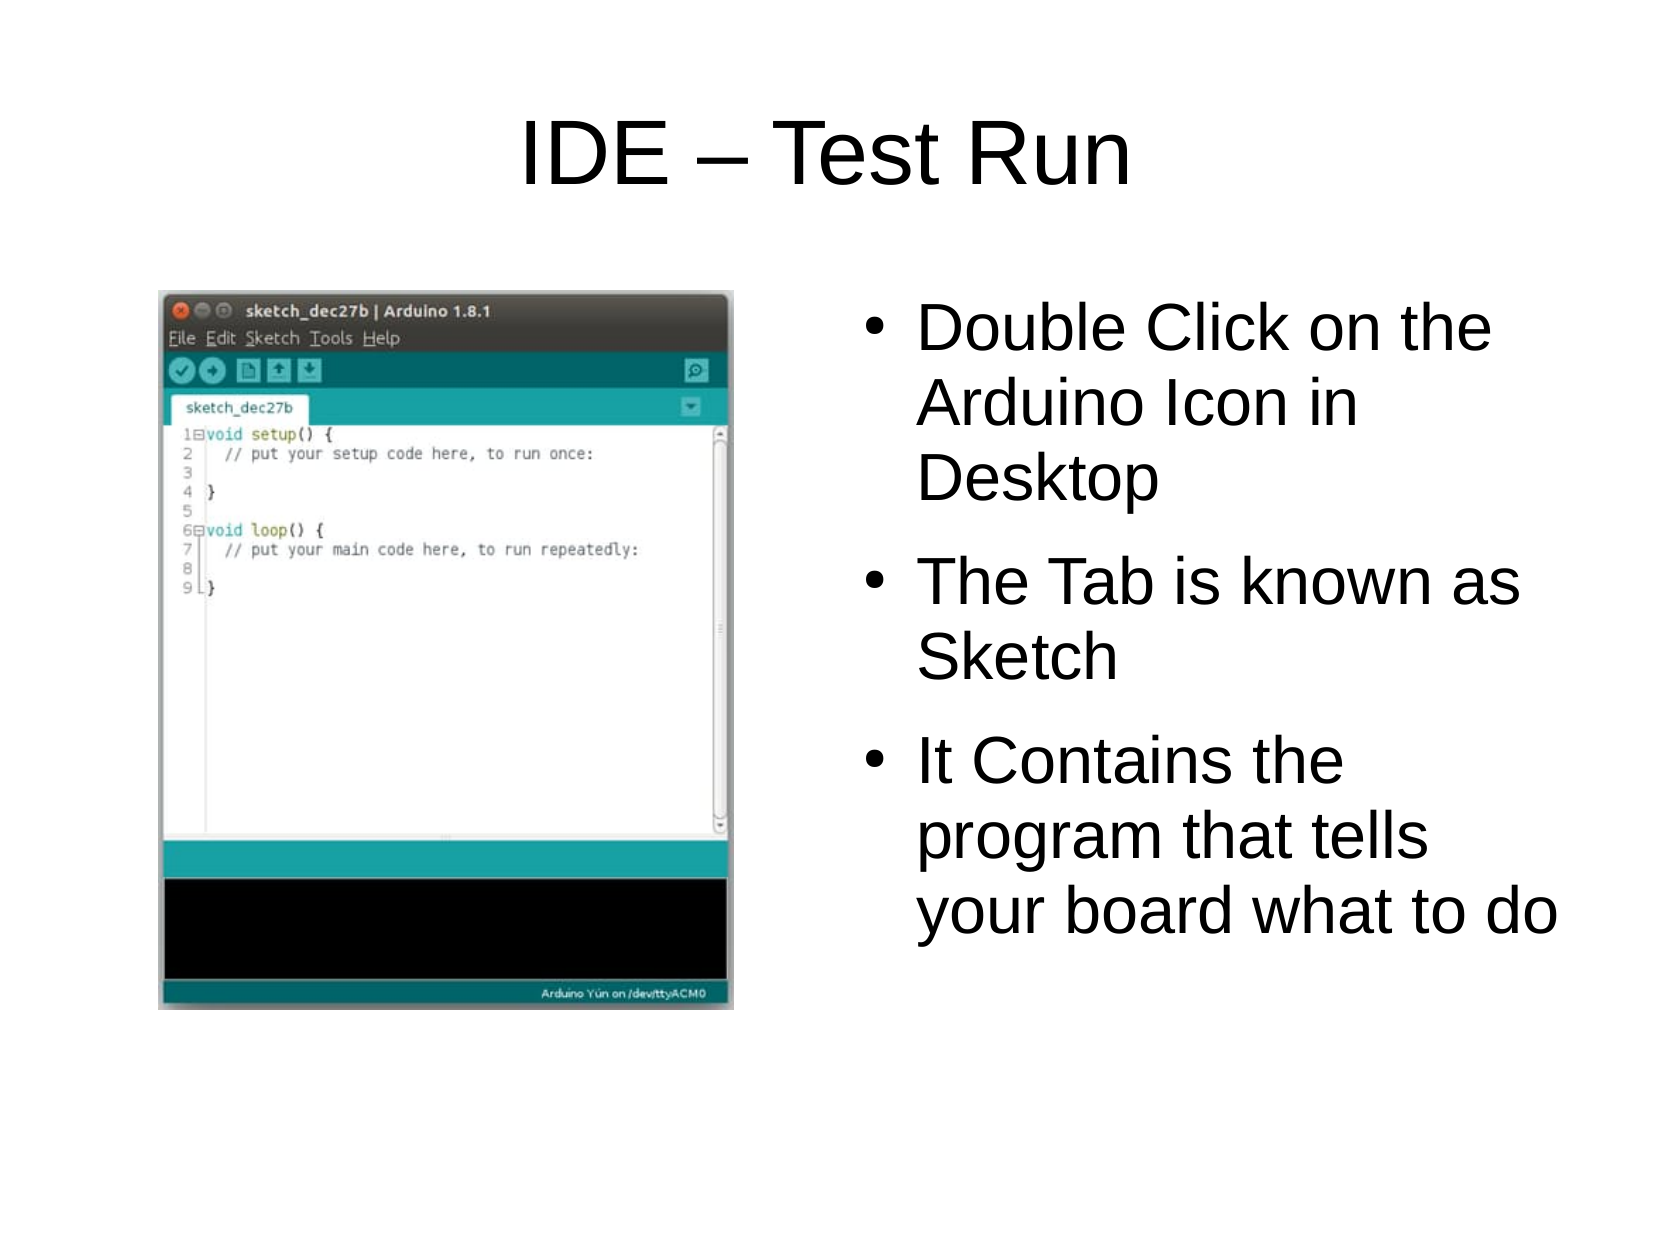

# IDE – Test Run
Double Click on the Arduino Icon in Desktop
The Tab is known as Sketch
It Contains the program that tells your board what to do